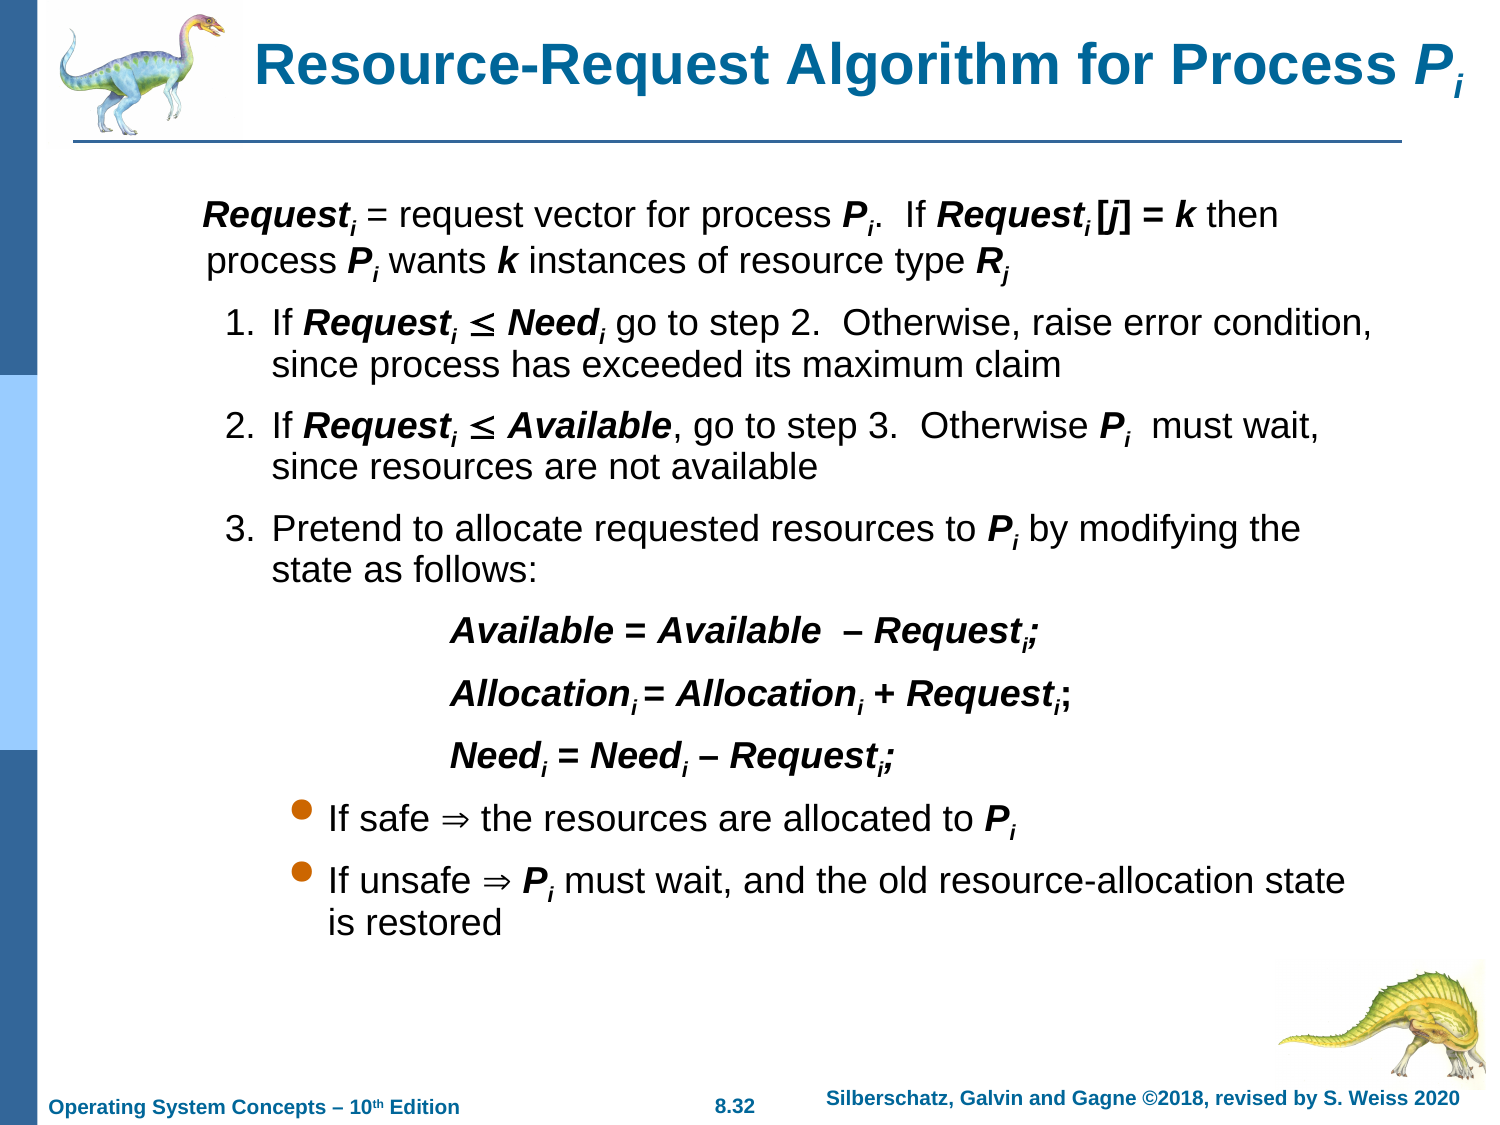

# Resource-Request Algorithm for Process Pi
 Requesti = request vector for process Pi. If Requesti [j] = k then process Pi wants k instances of resource type Rj
1.	If Requesti  Needi go to step 2. Otherwise, raise error condition, since process has exceeded its maximum claim
2.	If Requesti  Available, go to step 3. Otherwise Pi must wait, since resources are not available
3.	Pretend to allocate requested resources to Pi by modifying the state as follows:
		Available = Available – Requesti;
		Allocationi = Allocationi + Requesti;
		Needi = Needi – Requesti;
If safe  the resources are allocated to Pi
If unsafe  Pi must wait, and the old resource-allocation state is restored